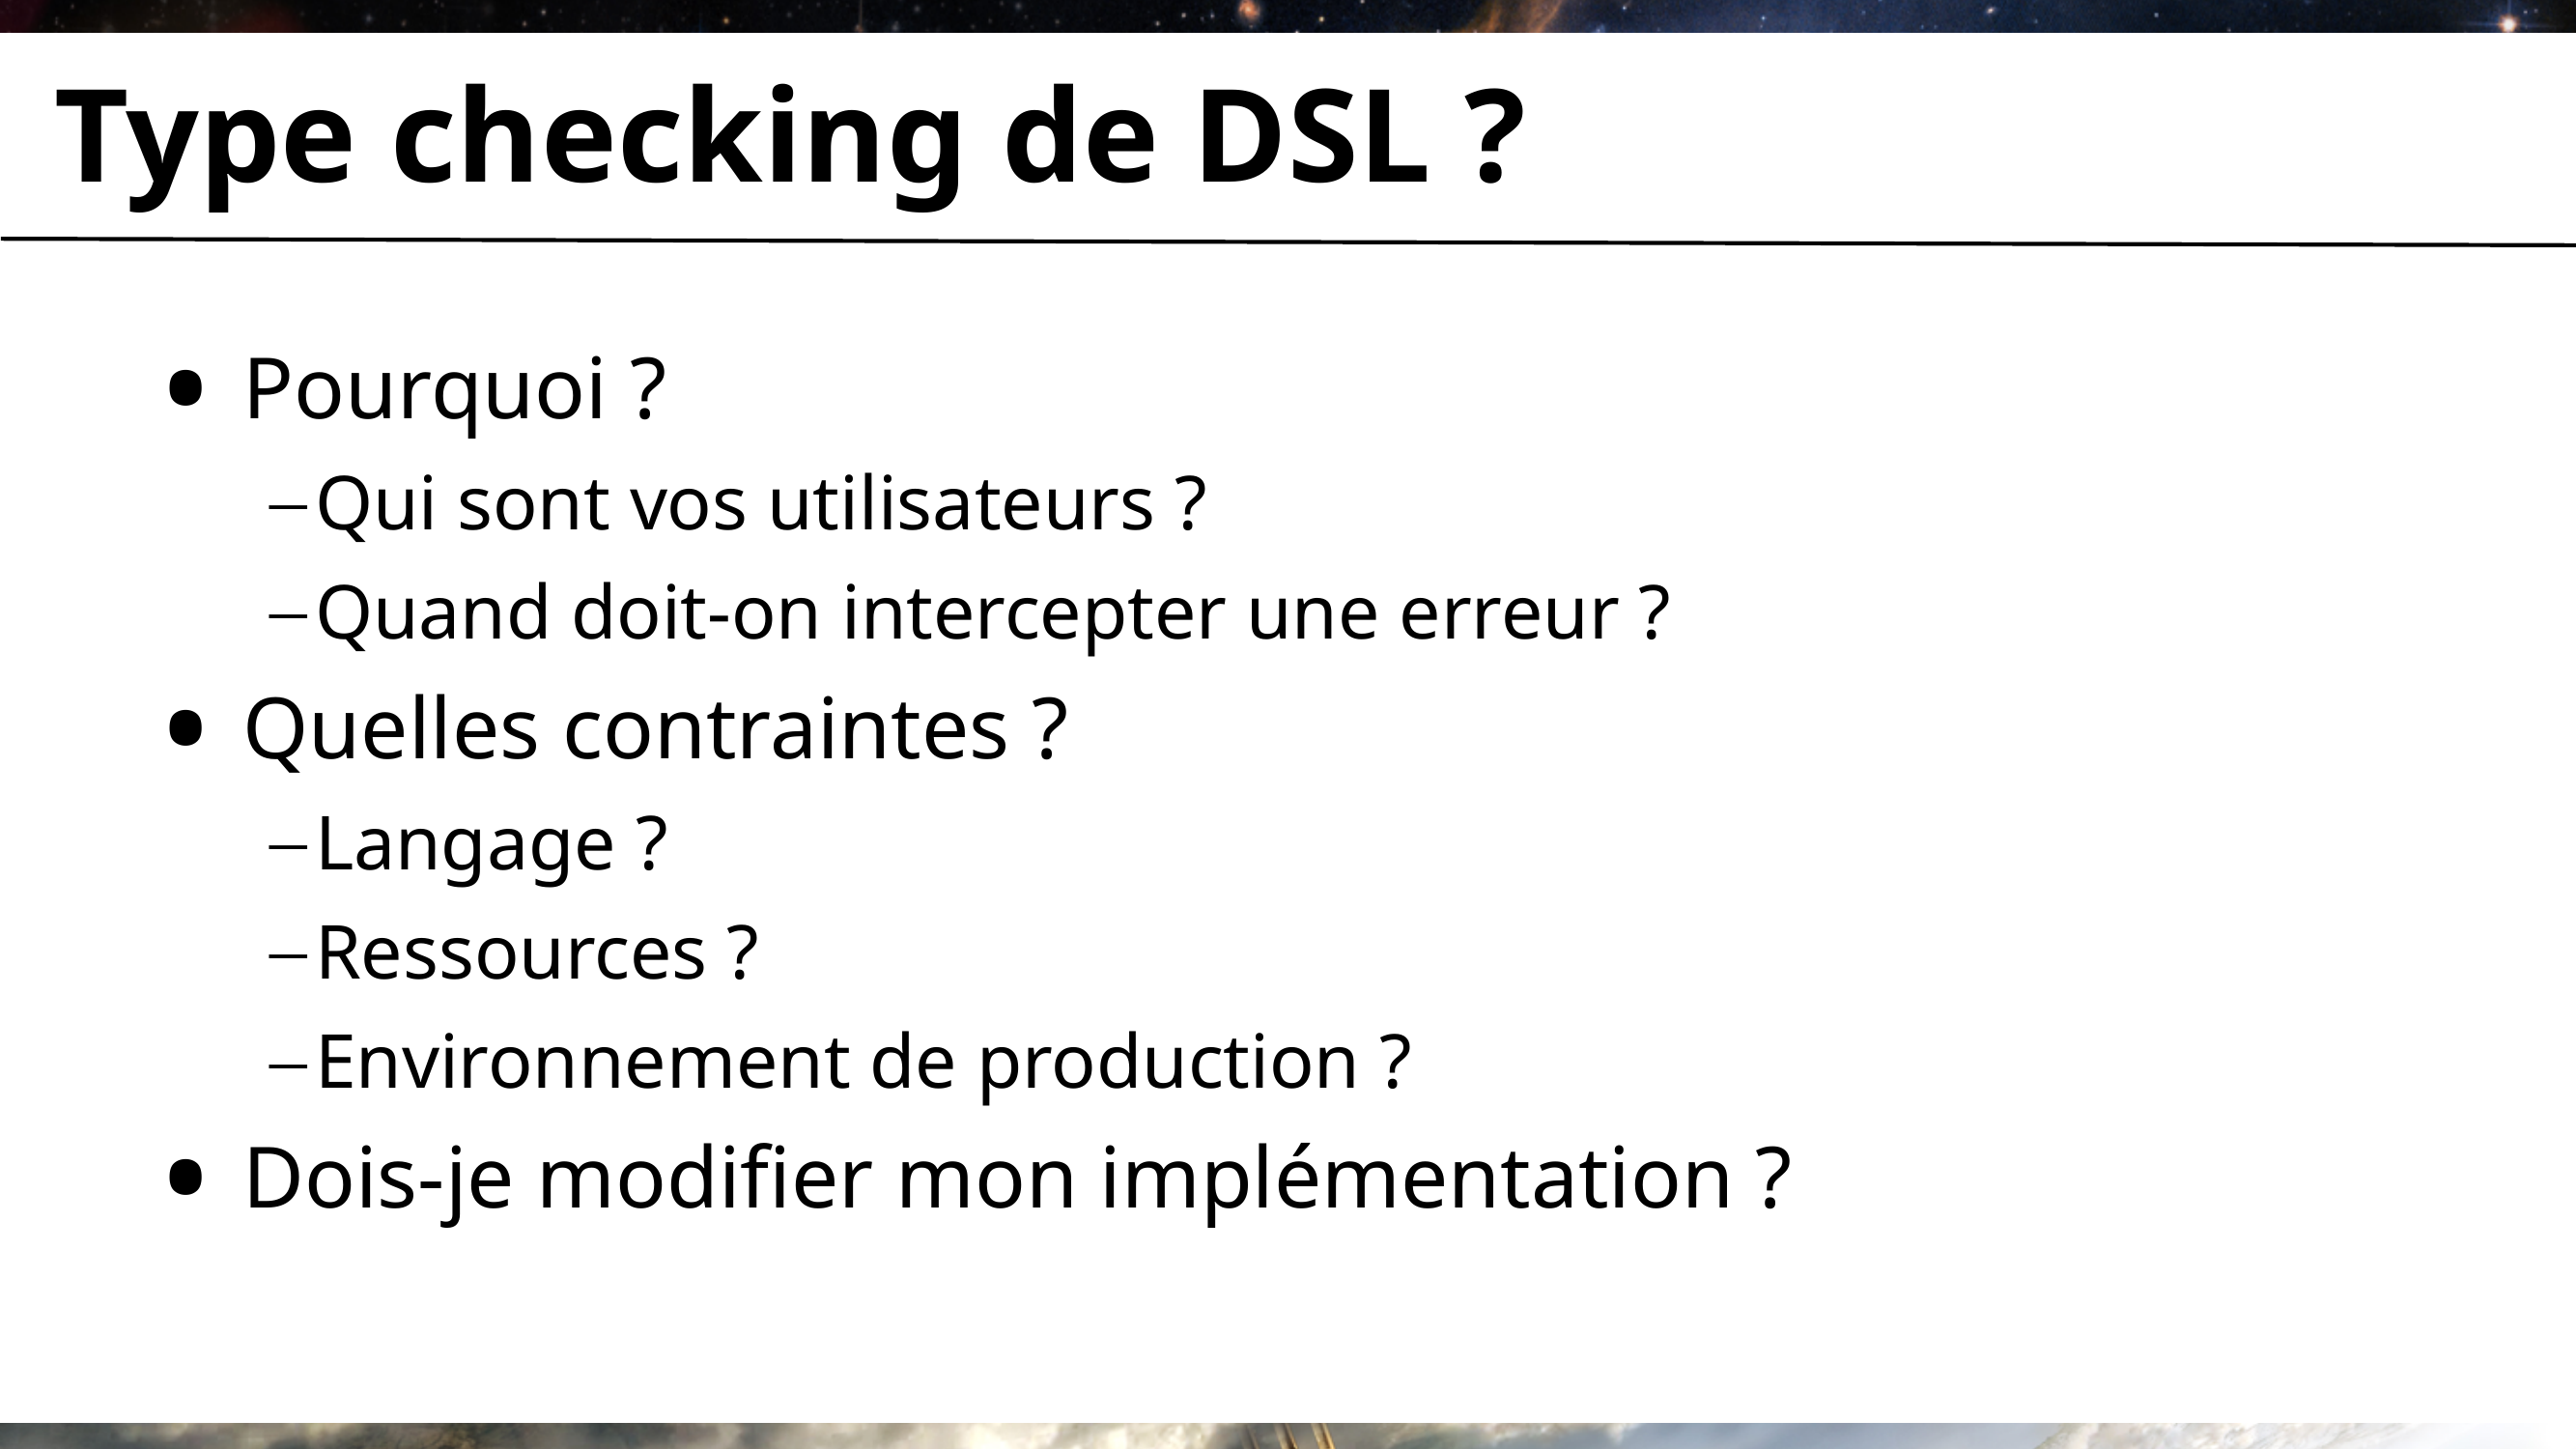

# Type checking de DSL ?
Pourquoi ?
Qui sont vos utilisateurs ?
Quand doit-on intercepter une erreur ?
Quelles contraintes ?
Langage ?
Ressources ?
Environnement de production ?
Dois-je modifier mon implémentation ?